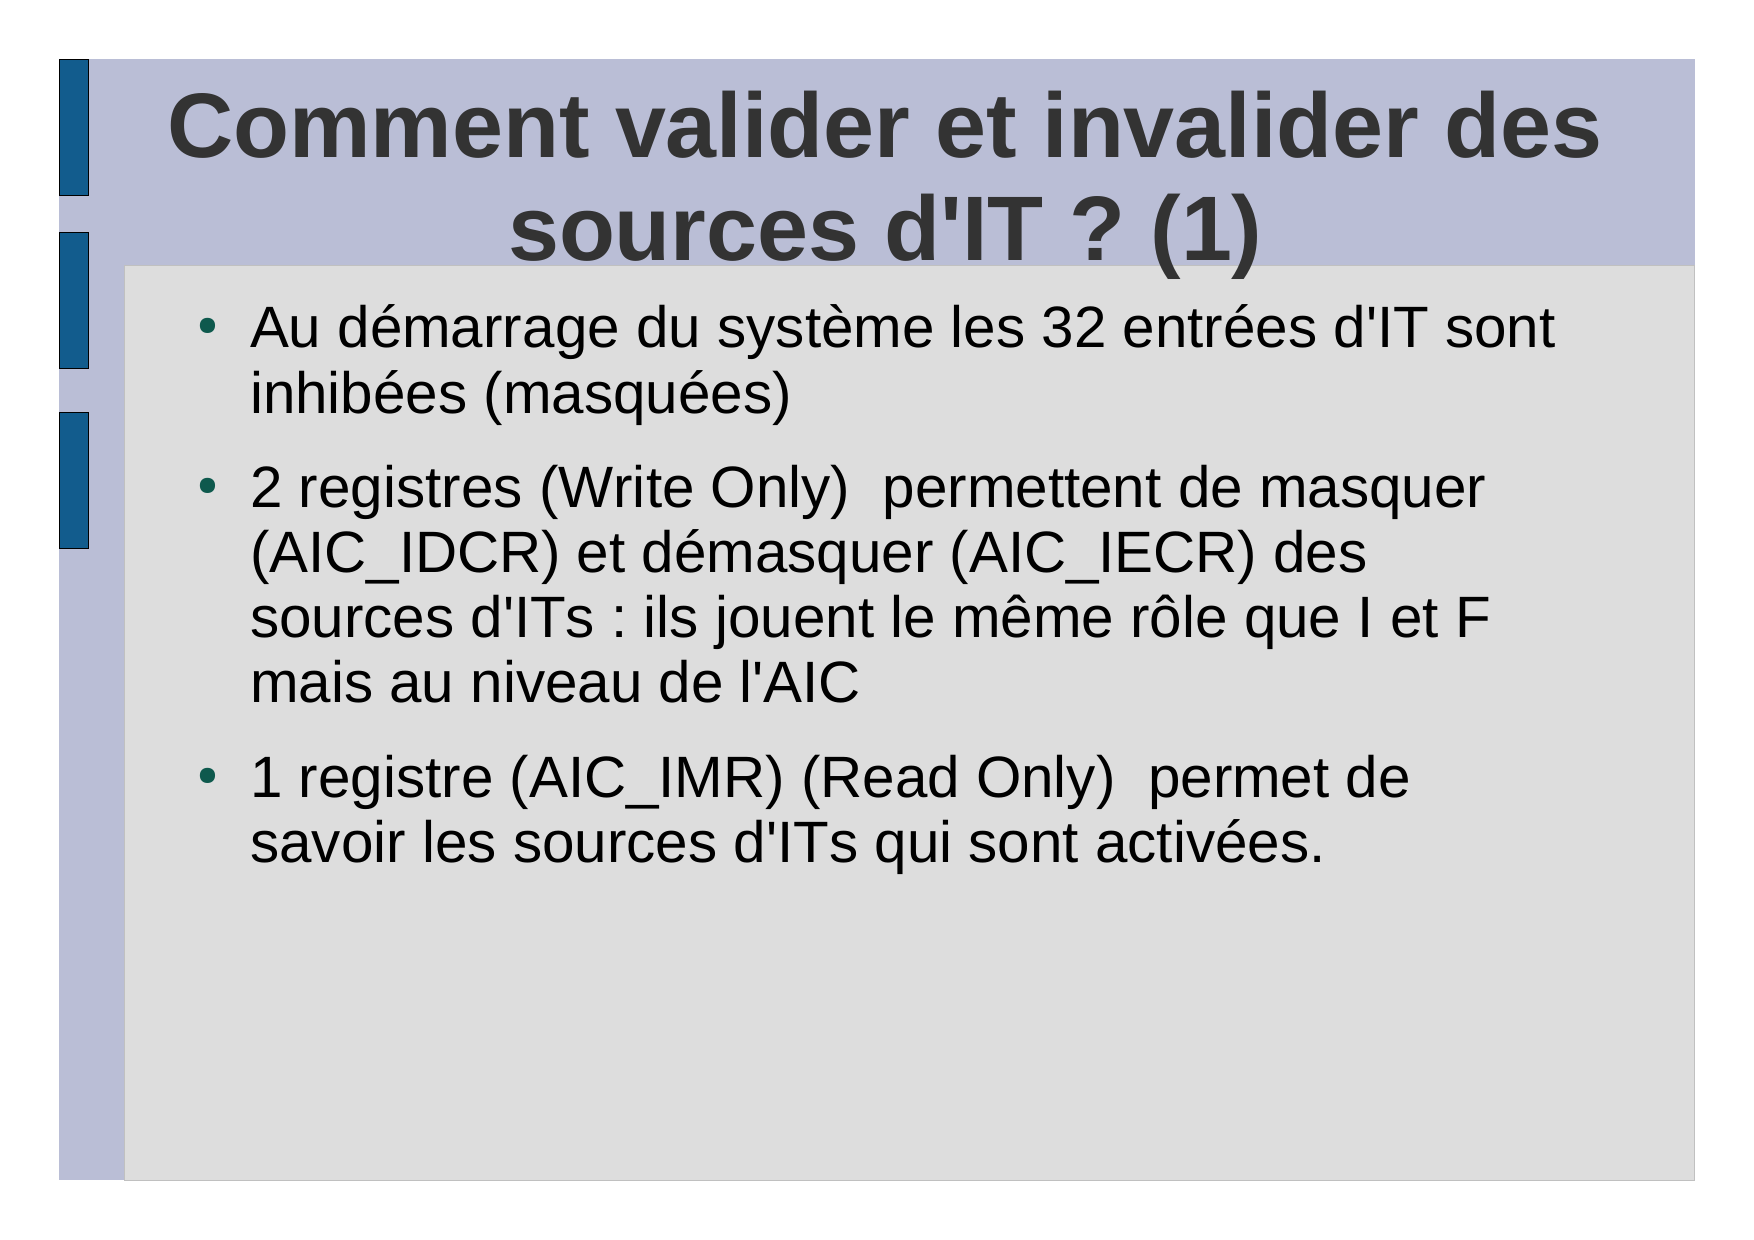

# Comment valider et invalider des sources d'IT ? (1)
Au démarrage du système les 32 entrées d'IT sont inhibées (masquées)
2 registres (Write Only) permettent de masquer (AIC_IDCR) et démasquer (AIC_IECR) des sources d'ITs : ils jouent le même rôle que I et F mais au niveau de l'AIC
1 registre (AIC_IMR) (Read Only) permet de savoir les sources d'ITs qui sont activées.